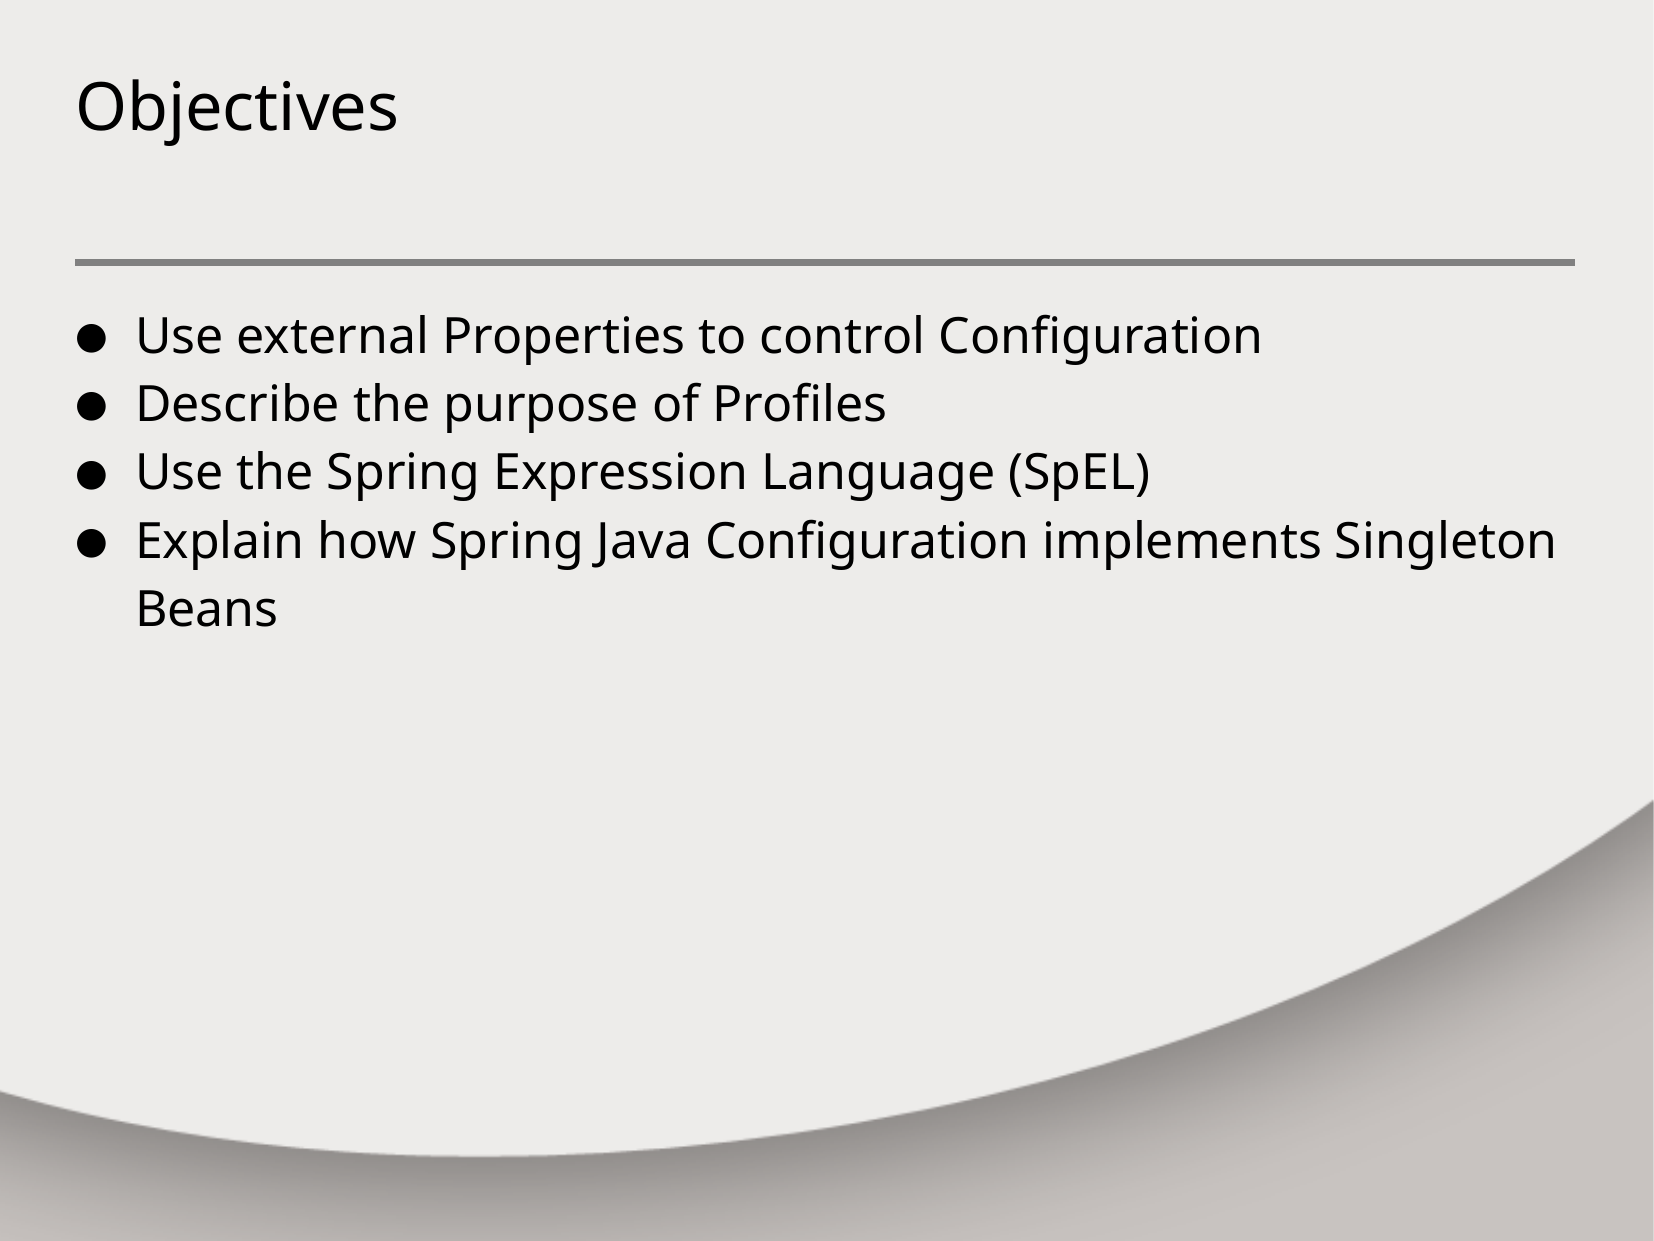

# Objectives
Use external Properties to control Configuration
Describe the purpose of Profiles
Use the Spring Expression Language (SpEL)
Explain how Spring Java Configuration implements Singleton Beans